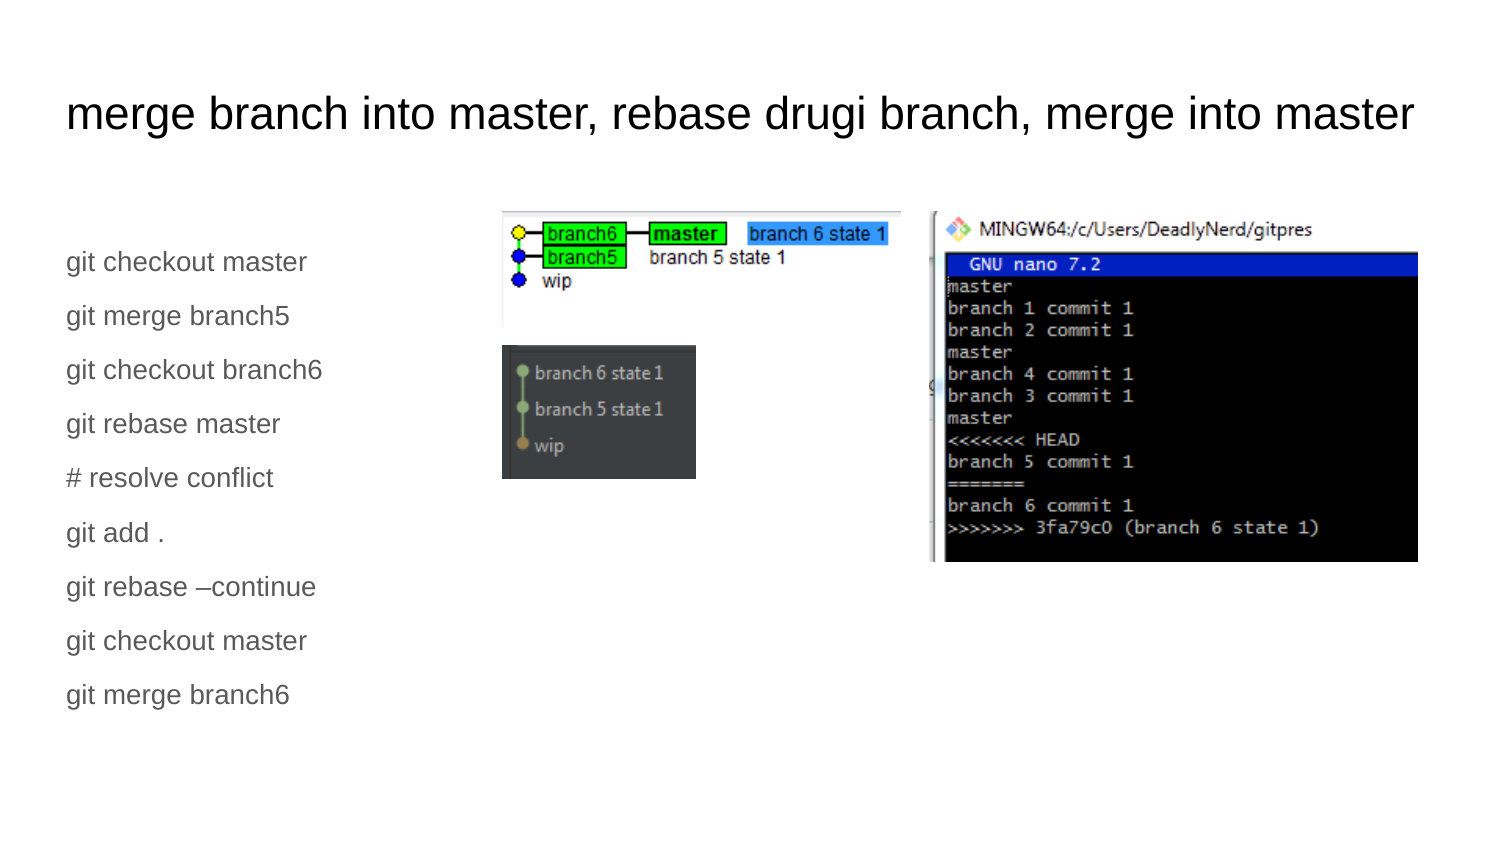

# merge branch into master, rebase drugi branch, merge into master
git checkout master
git merge branch5
git checkout branch6
git rebase master
# resolve conflict
git add .
git rebase –continue
git checkout master
git merge branch6